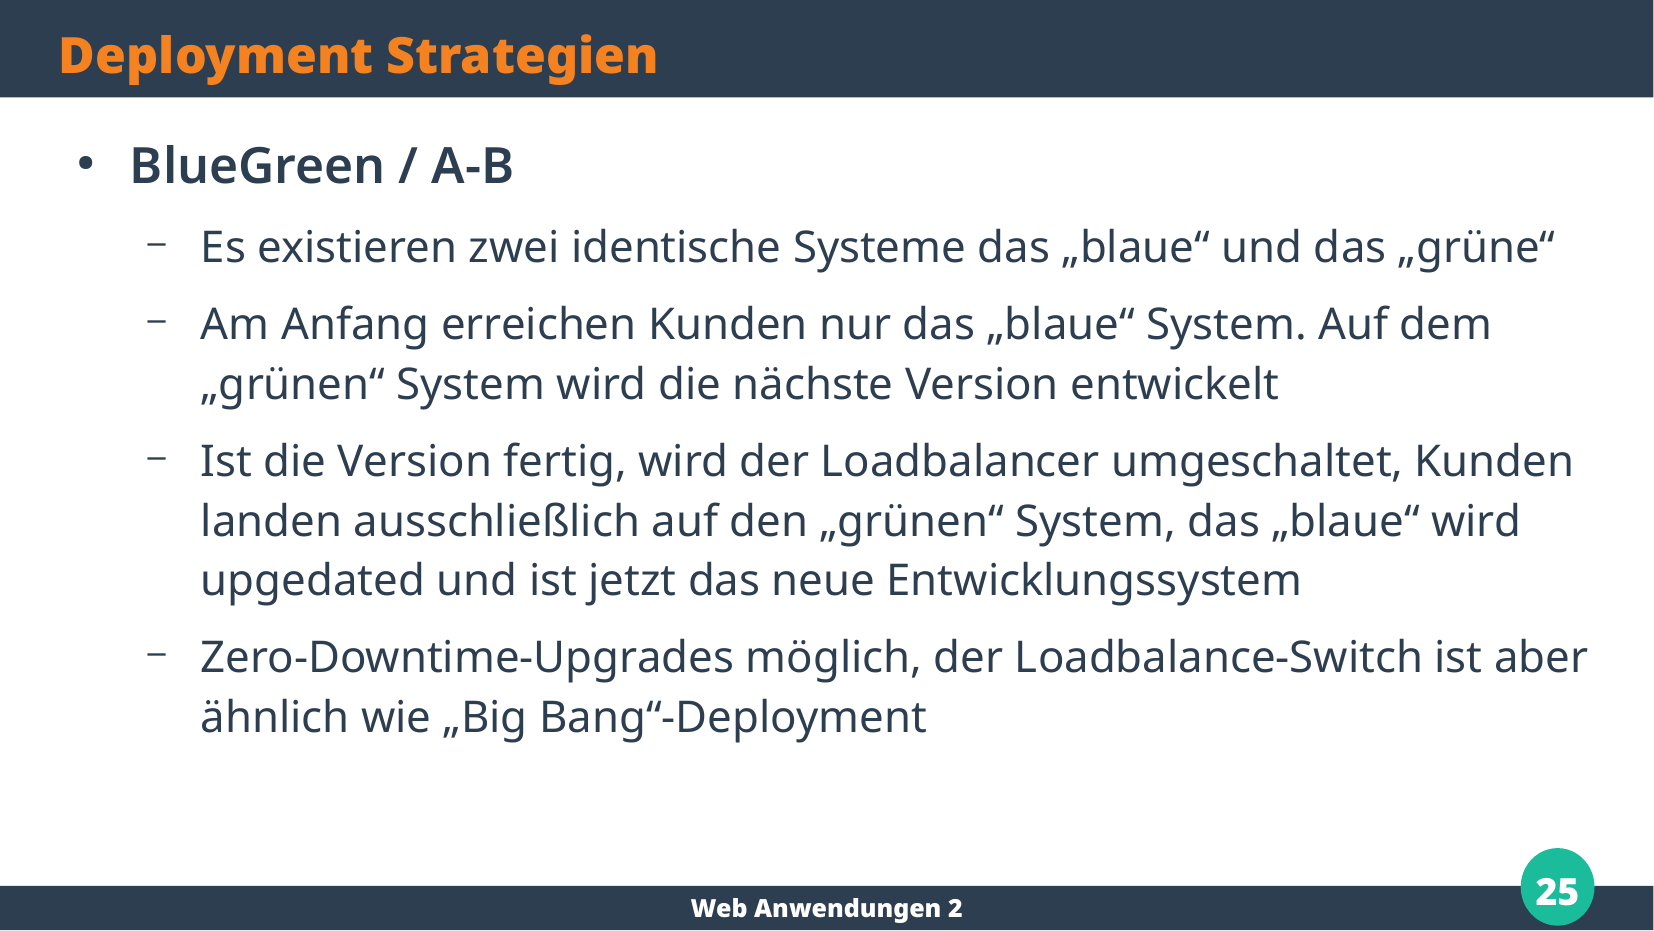

# Deployment Strategien
BlueGreen / A-B
Es existieren zwei identische Systeme das „blaue“ und das „grüne“
Am Anfang erreichen Kunden nur das „blaue“ System. Auf dem „grünen“ System wird die nächste Version entwickelt
Ist die Version fertig, wird der Loadbalancer umgeschaltet, Kunden landen ausschließlich auf den „grünen“ System, das „blaue“ wird upgedated und ist jetzt das neue Entwicklungssystem
Zero-Downtime-Upgrades möglich, der Loadbalance-Switch ist aber ähnlich wie „Big Bang“-Deployment
25